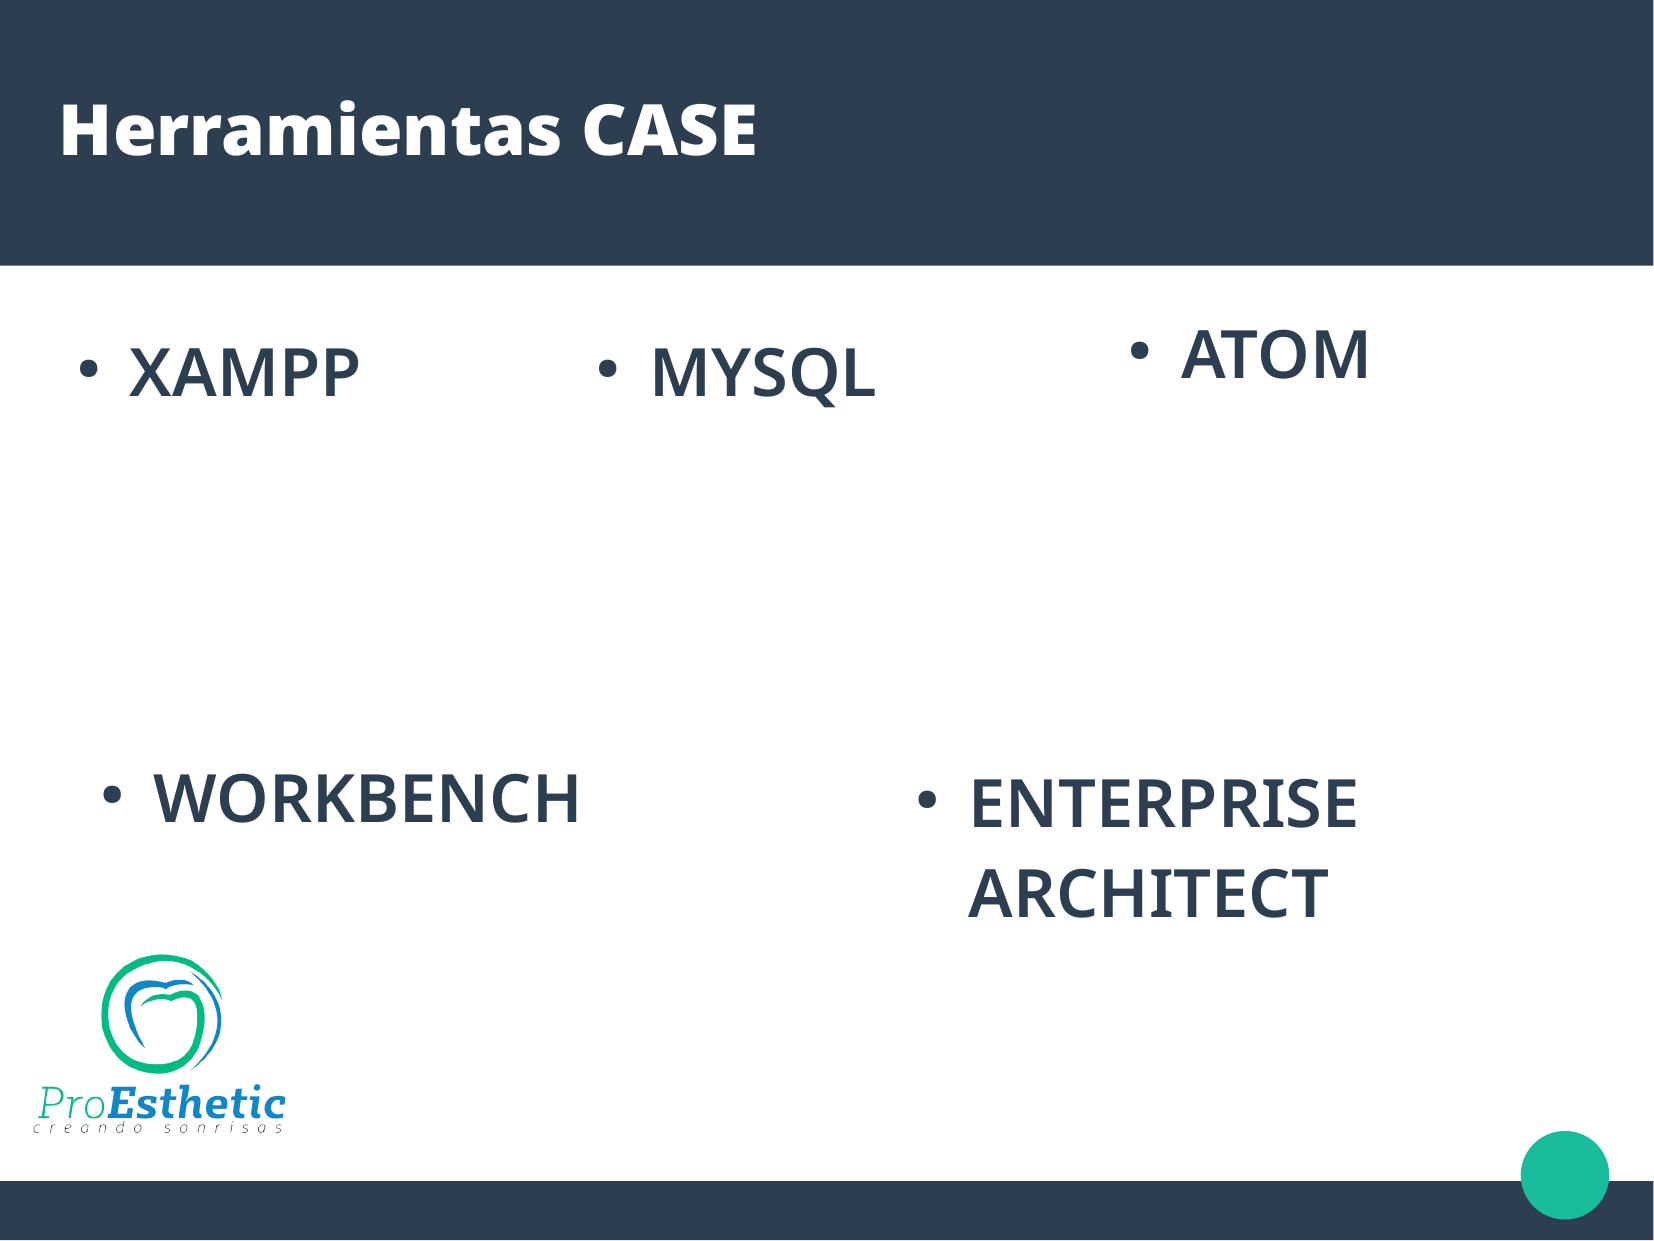

# Herramientas CASE
ATOM
XAMPP
MYSQL
WORKBENCH
ENTERPRISE ARCHITECT